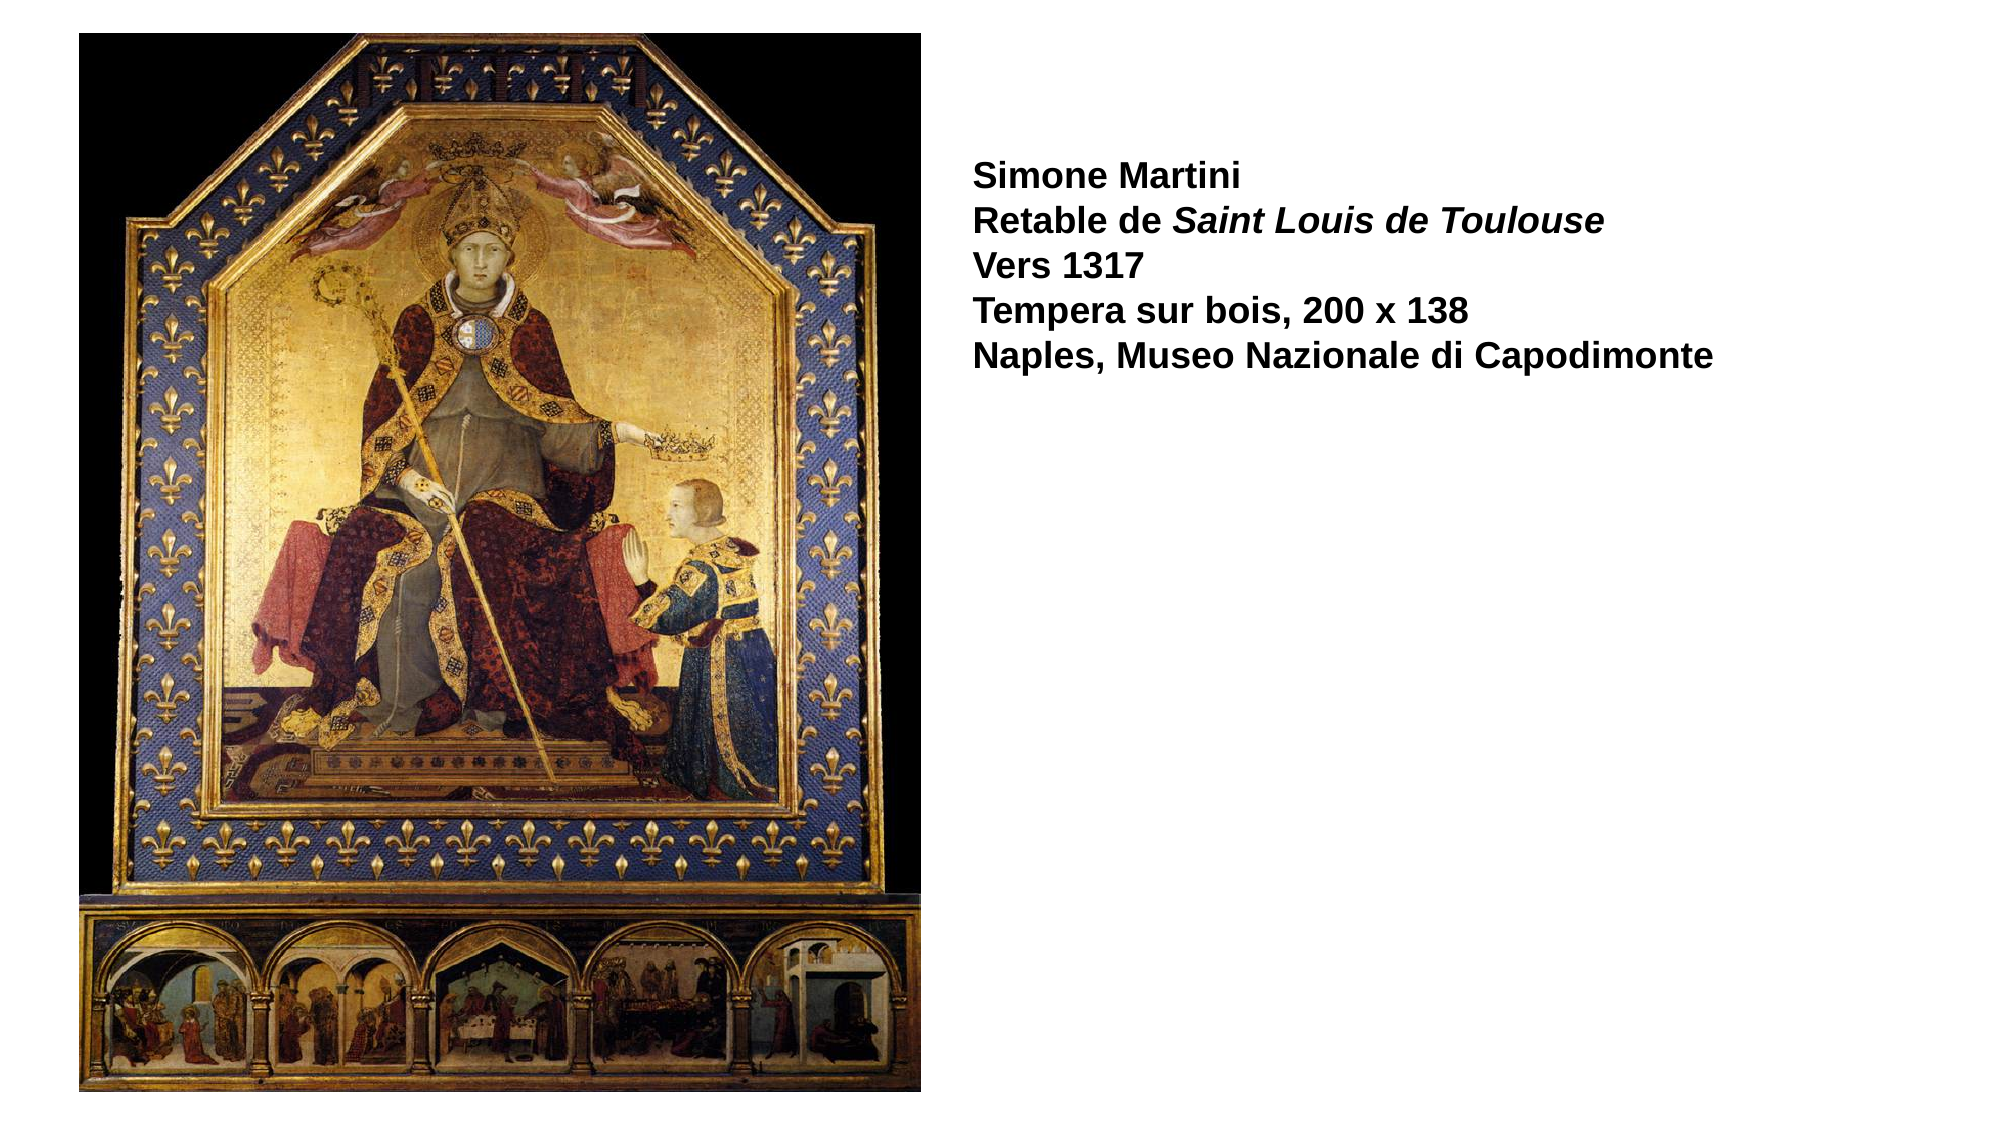

Simone Martini
Retable de Saint Louis de Toulouse
Vers 1317
Tempera sur bois, 200 x 138
Naples, Museo Nazionale di Capodimonte